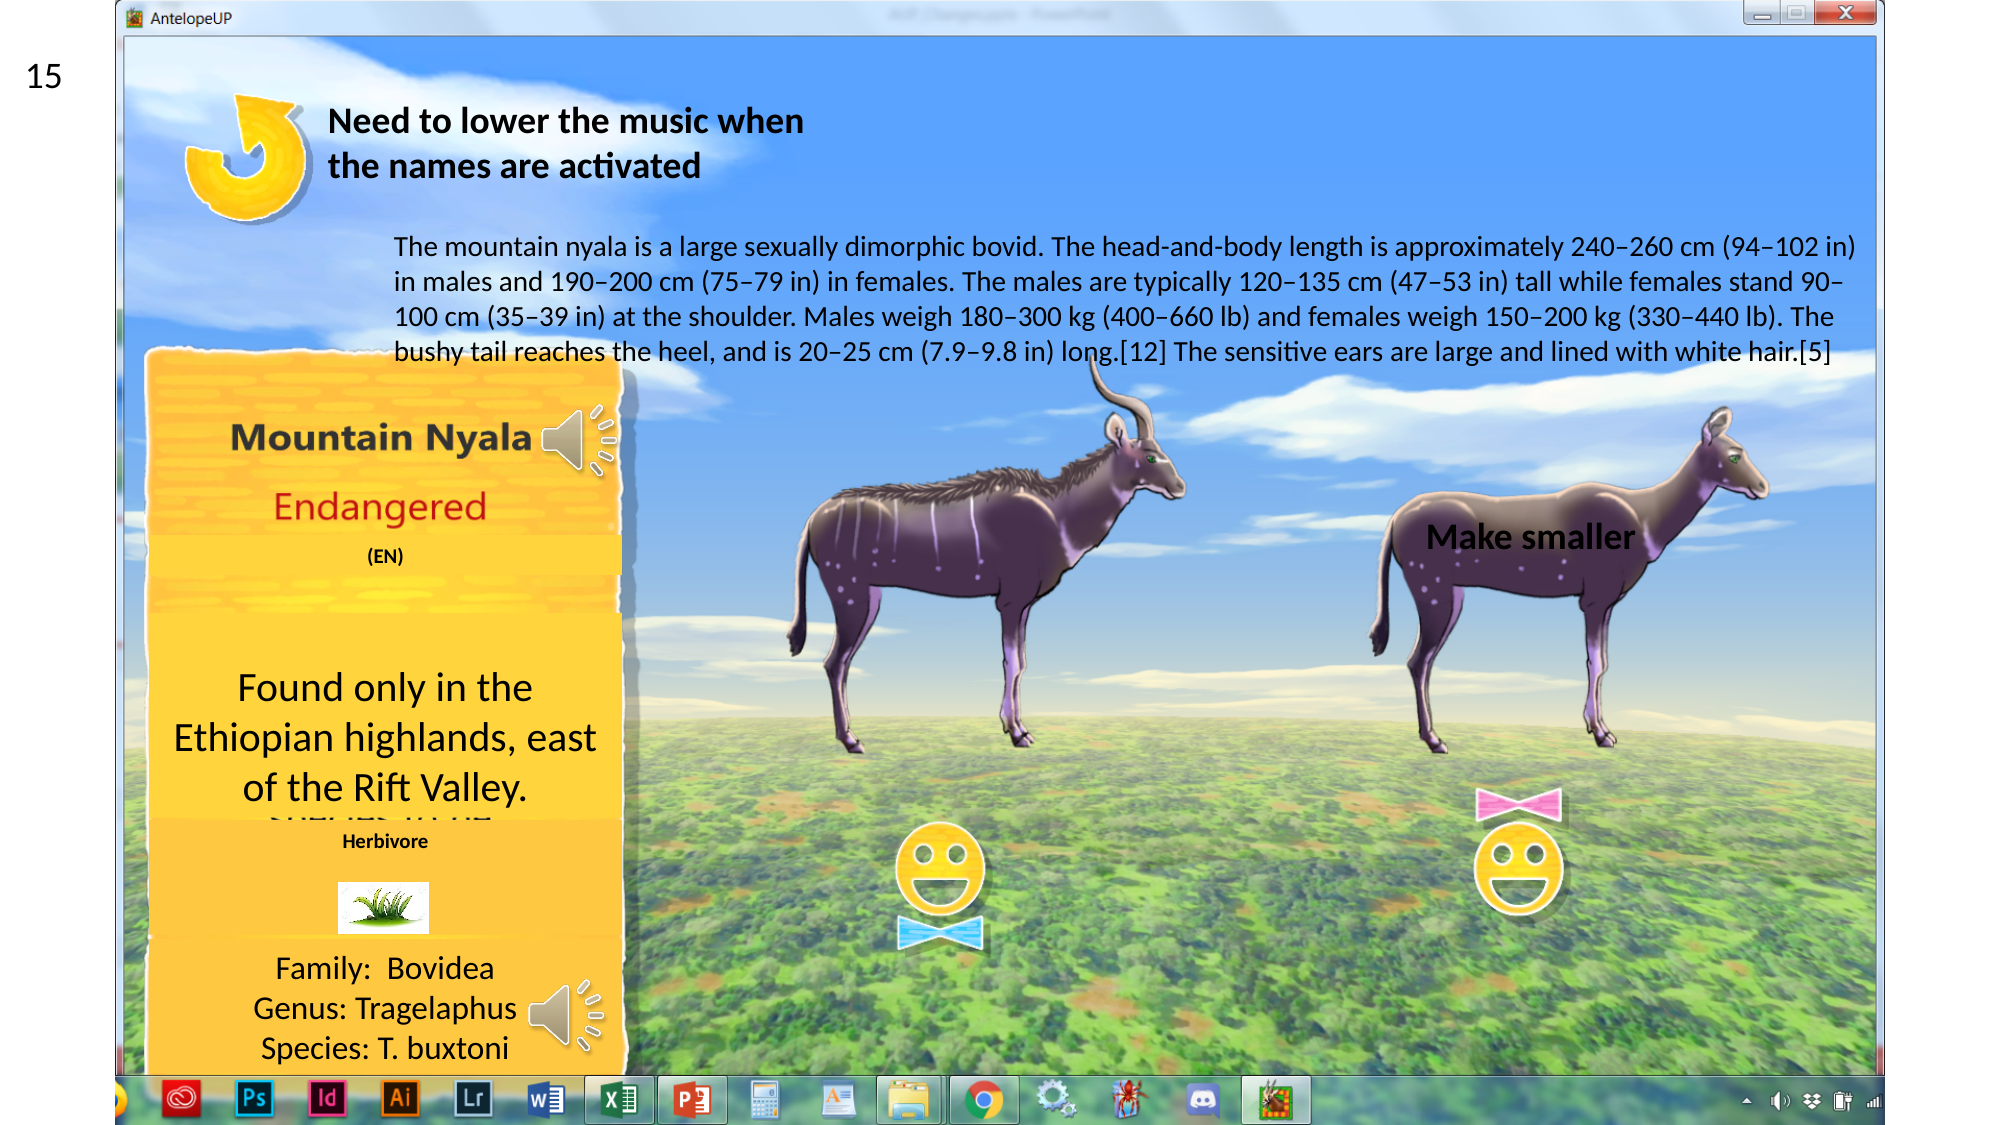

15
Need to lower the music when the names are activated
The mountain nyala is a large sexually dimorphic bovid. The head-and-body length is approximately 240–260 cm (94–102 in) in males and 190–200 cm (75–79 in) in females. The males are typically 120–135 cm (47–53 in) tall while females stand 90–100 cm (35–39 in) at the shoulder. Males weigh 180–300 kg (400–660 lb) and females weigh 150–200 kg (330–440 lb). The bushy tail reaches the heel, and is 20–25 cm (7.9–9.8 in) long.[12] The sensitive ears are large and lined with white hair.[5]
Make smaller
(EN)
Found only in the Ethiopian highlands, east of the Rift Valley.
Herbivore
Family: Bovidea
Genus: Tragelaphus
Species: T. buxtoni